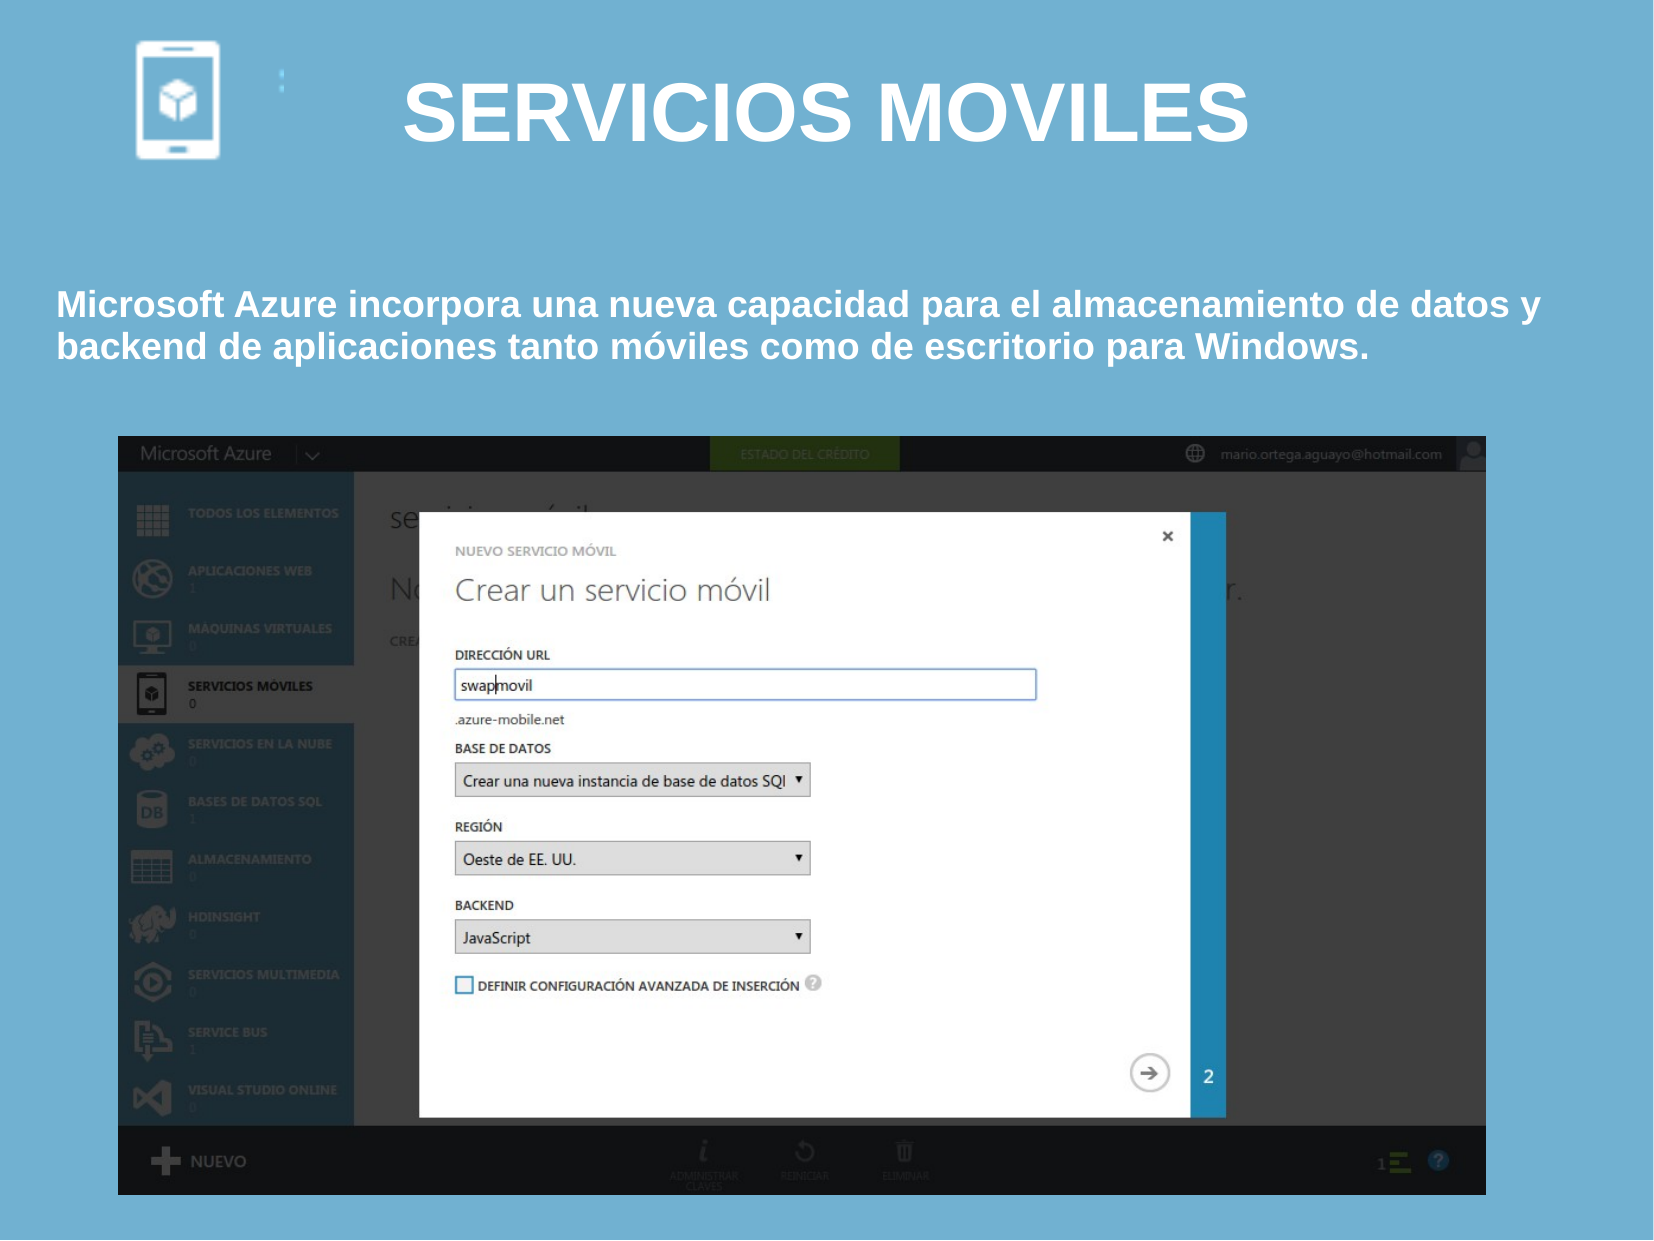

SERVICIOS MOVILES
Microsoft Azure incorpora una nueva capacidad para el almacenamiento de datos y backend de aplicaciones tanto móviles como de escritorio para Windows.